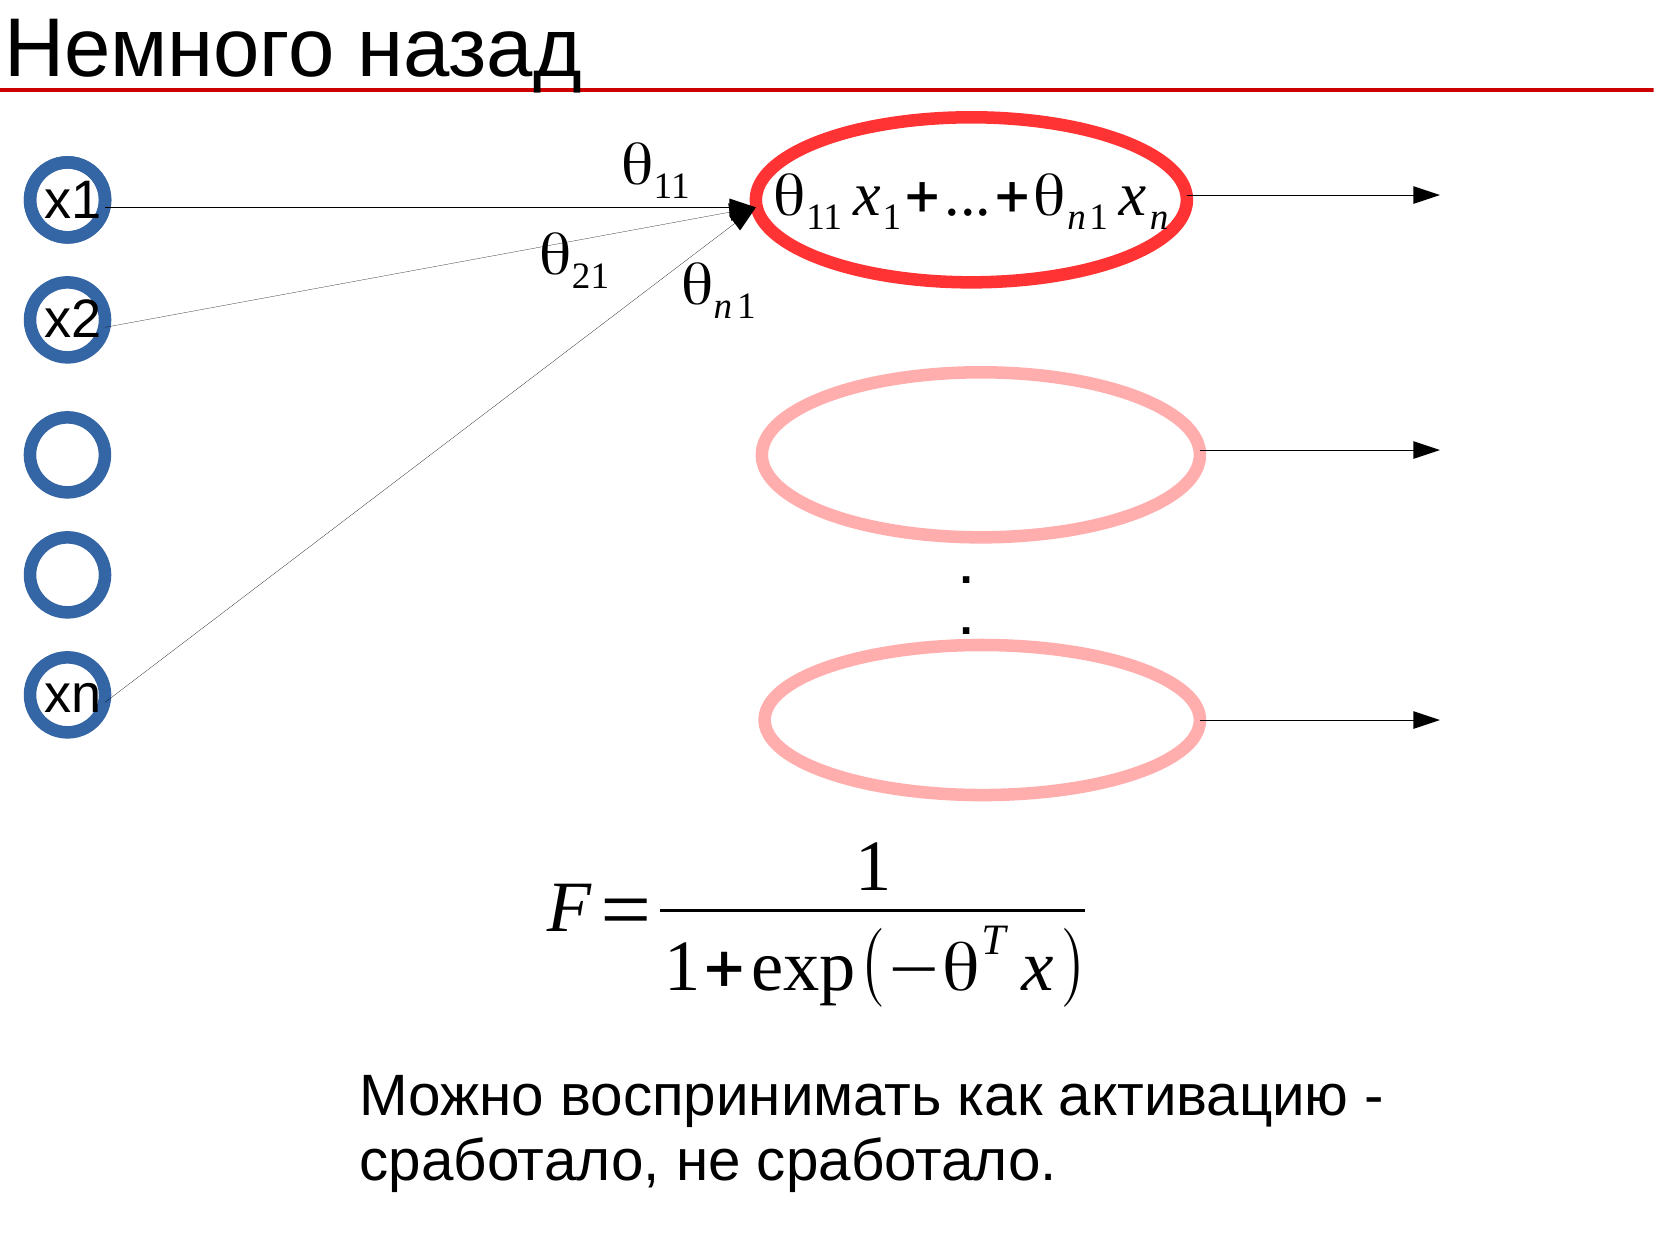

# Немного назад
x1
x2
.
.
xn
Можно воспринимать как активацию - сработало, не сработало.